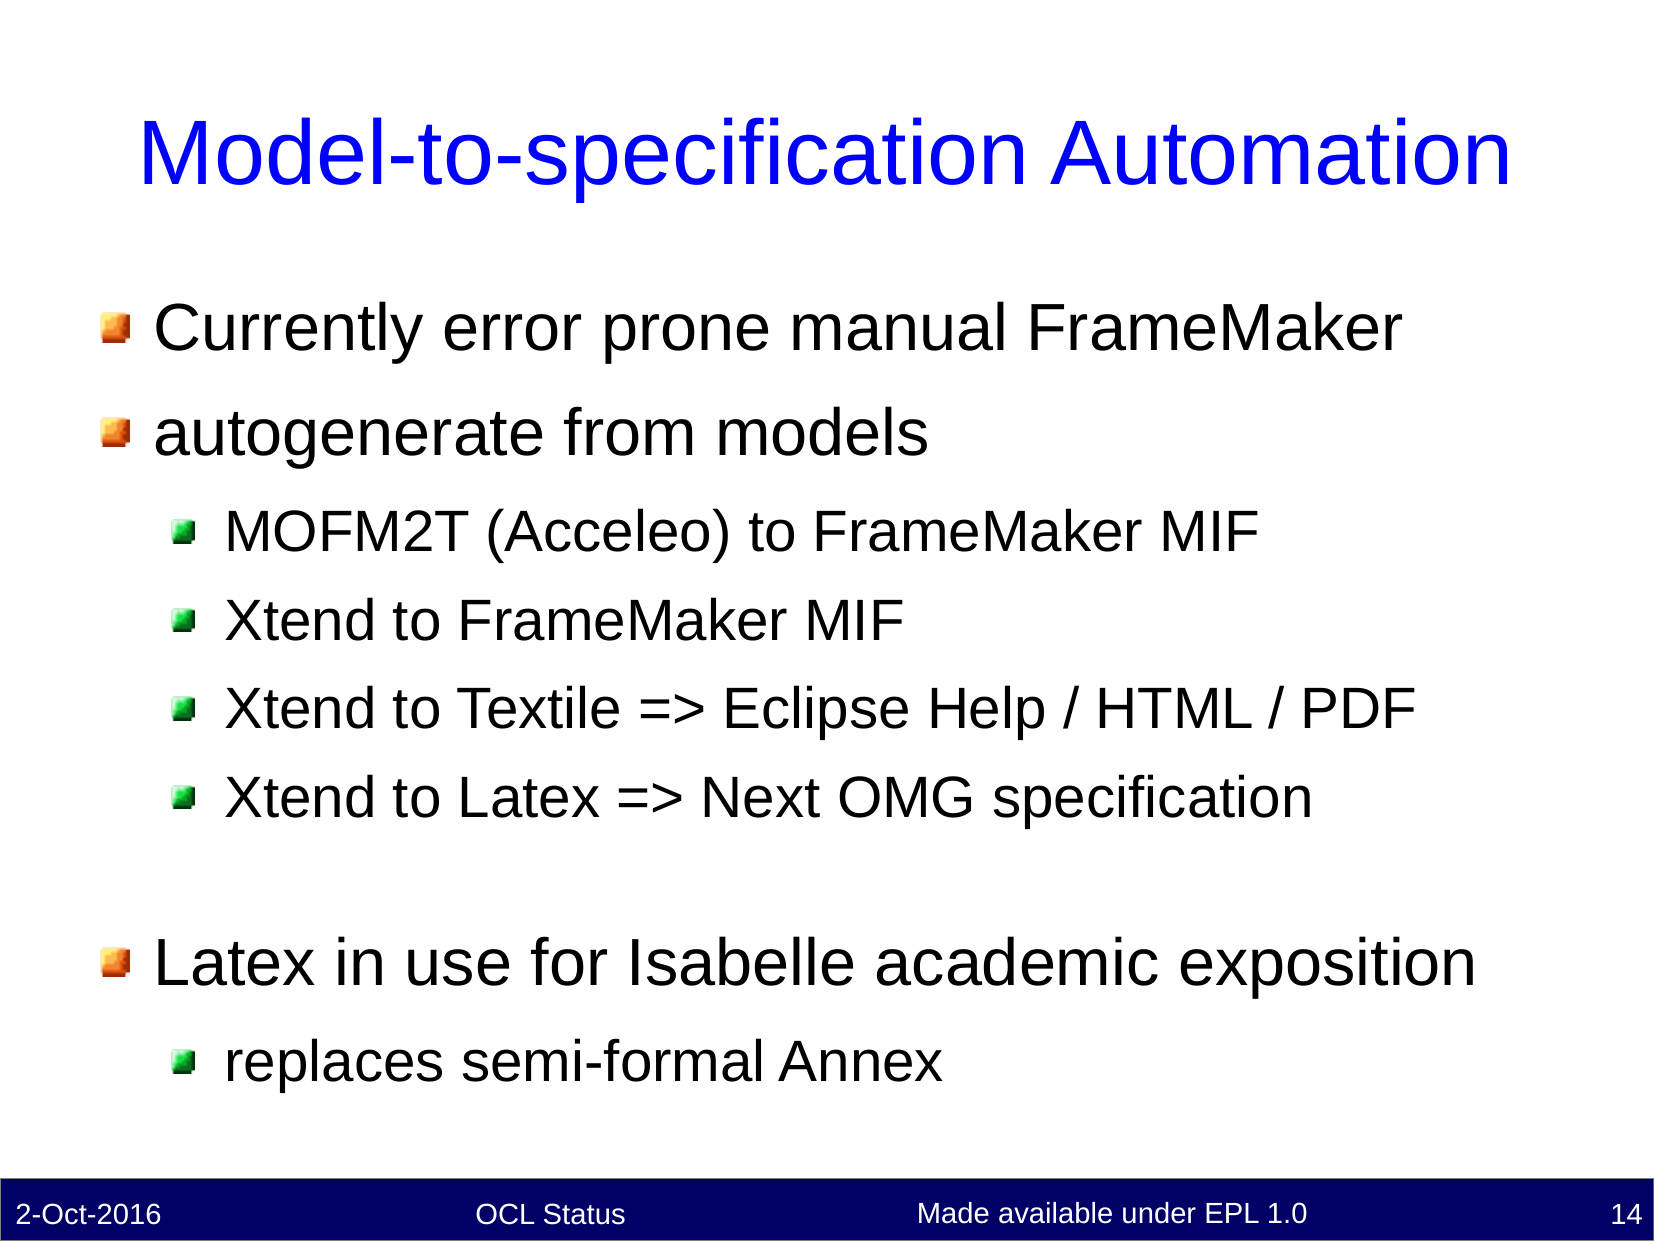

# Model-to-specification Automation
Currently error prone manual FrameMaker
autogenerate from models
MOFM2T (Acceleo) to FrameMaker MIF
Xtend to FrameMaker MIF
Xtend to Textile => Eclipse Help / HTML / PDF
Xtend to Latex => Next OMG specification
Latex in use for Isabelle academic exposition
replaces semi-formal Annex
2-Oct-2016
OCL Status
14